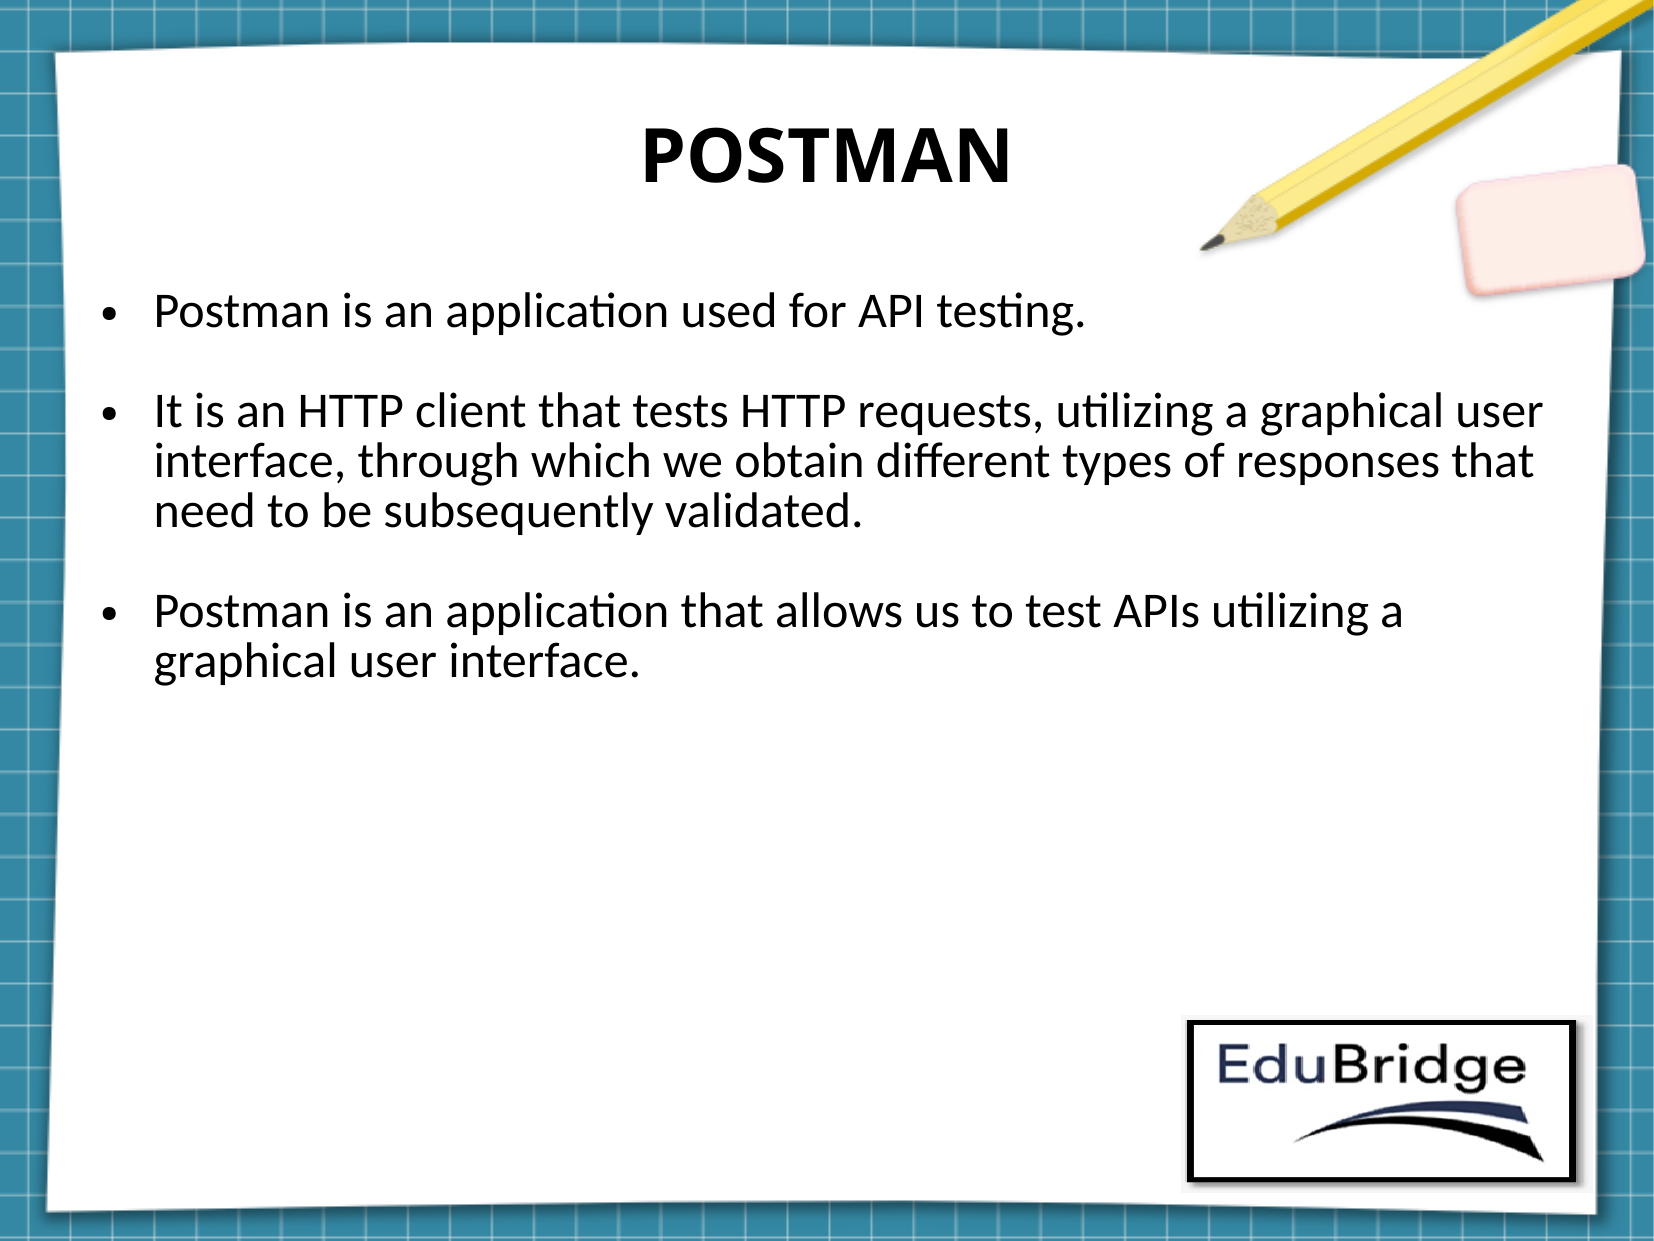

# POSTMAN
Postman is an application used for API testing.
It is an HTTP client that tests HTTP requests, utilizing a graphical user interface, through which we obtain different types of responses that need to be subsequently validated.
Postman is an application that allows us to test APIs utilizing a graphical user interface.